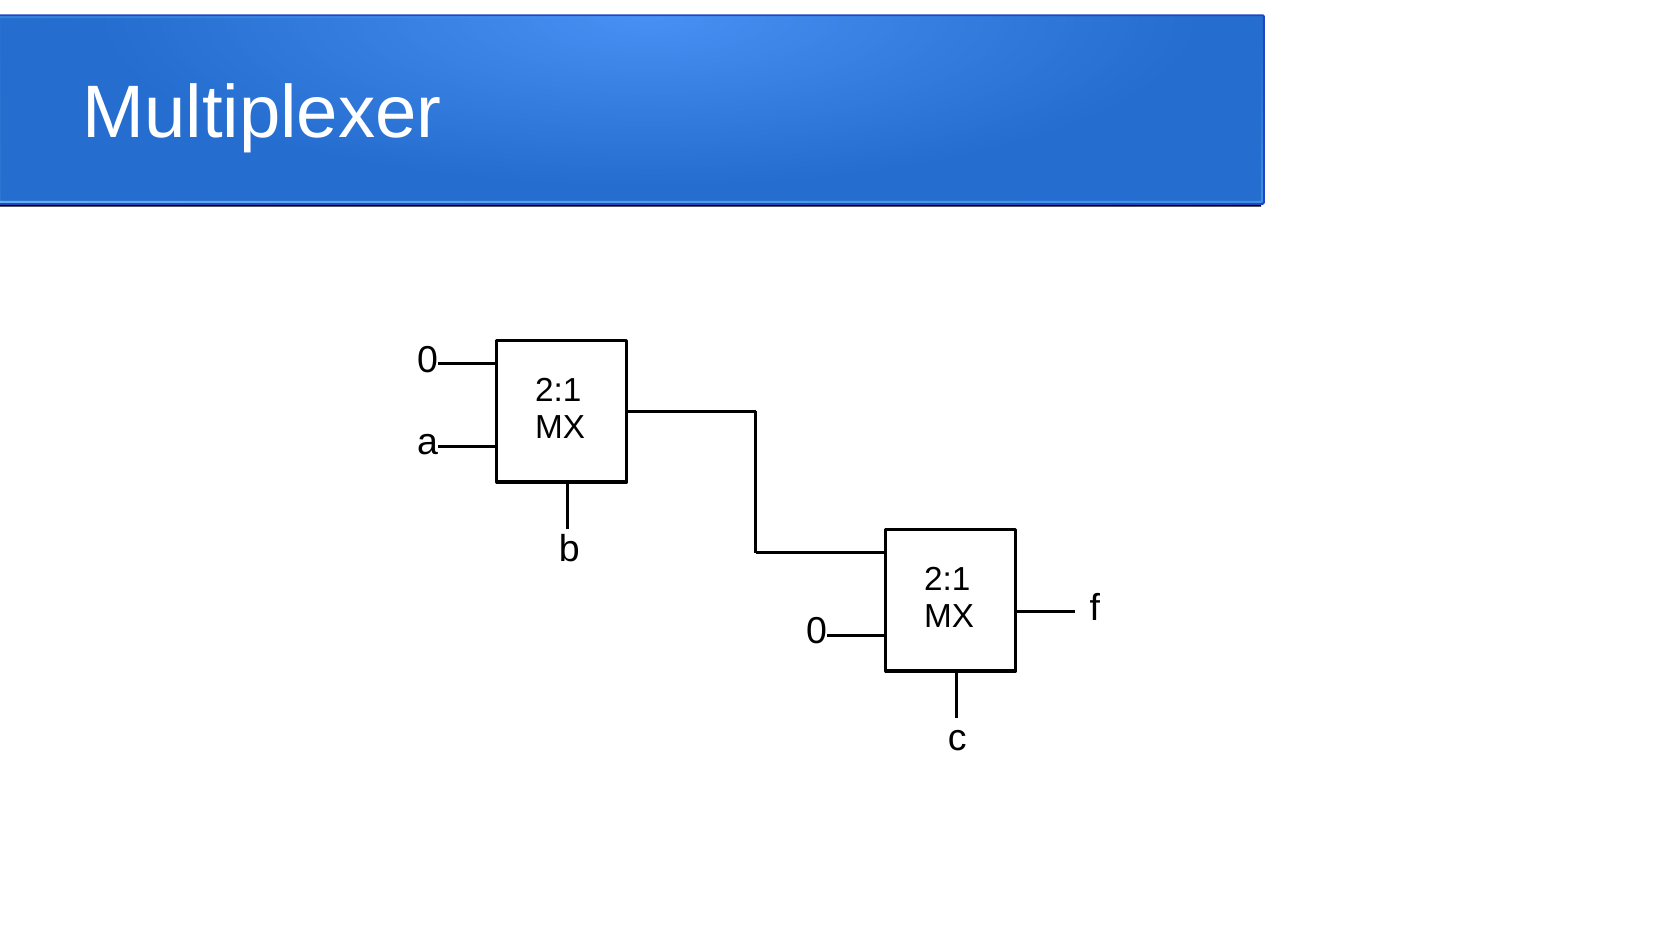

# Multiplexer
0
2:1
MX
a
b
2:1
MX
f
0
c